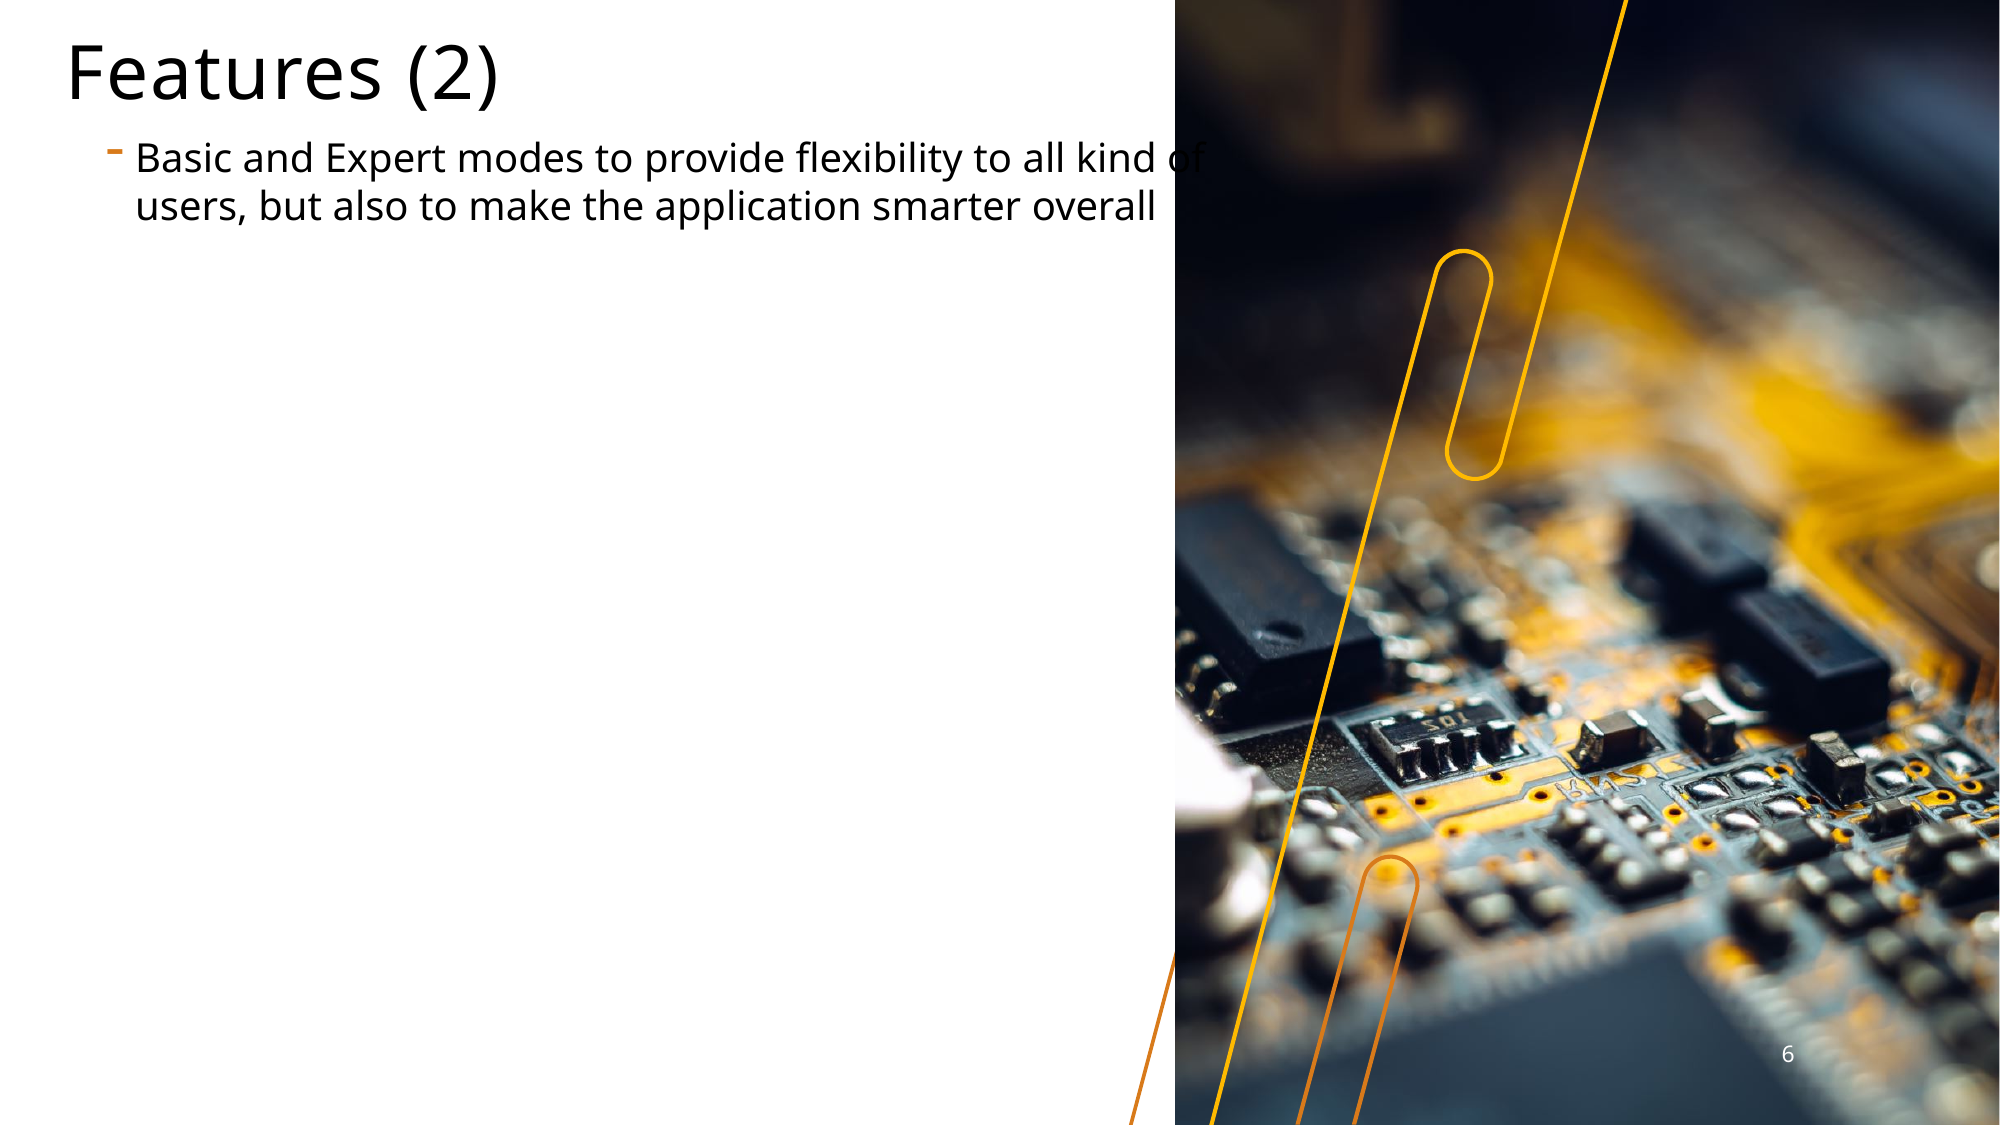

# Features (2)
-
Basic and Expert modes to provide flexibility to all kind of users, but also to make the application smarter overall